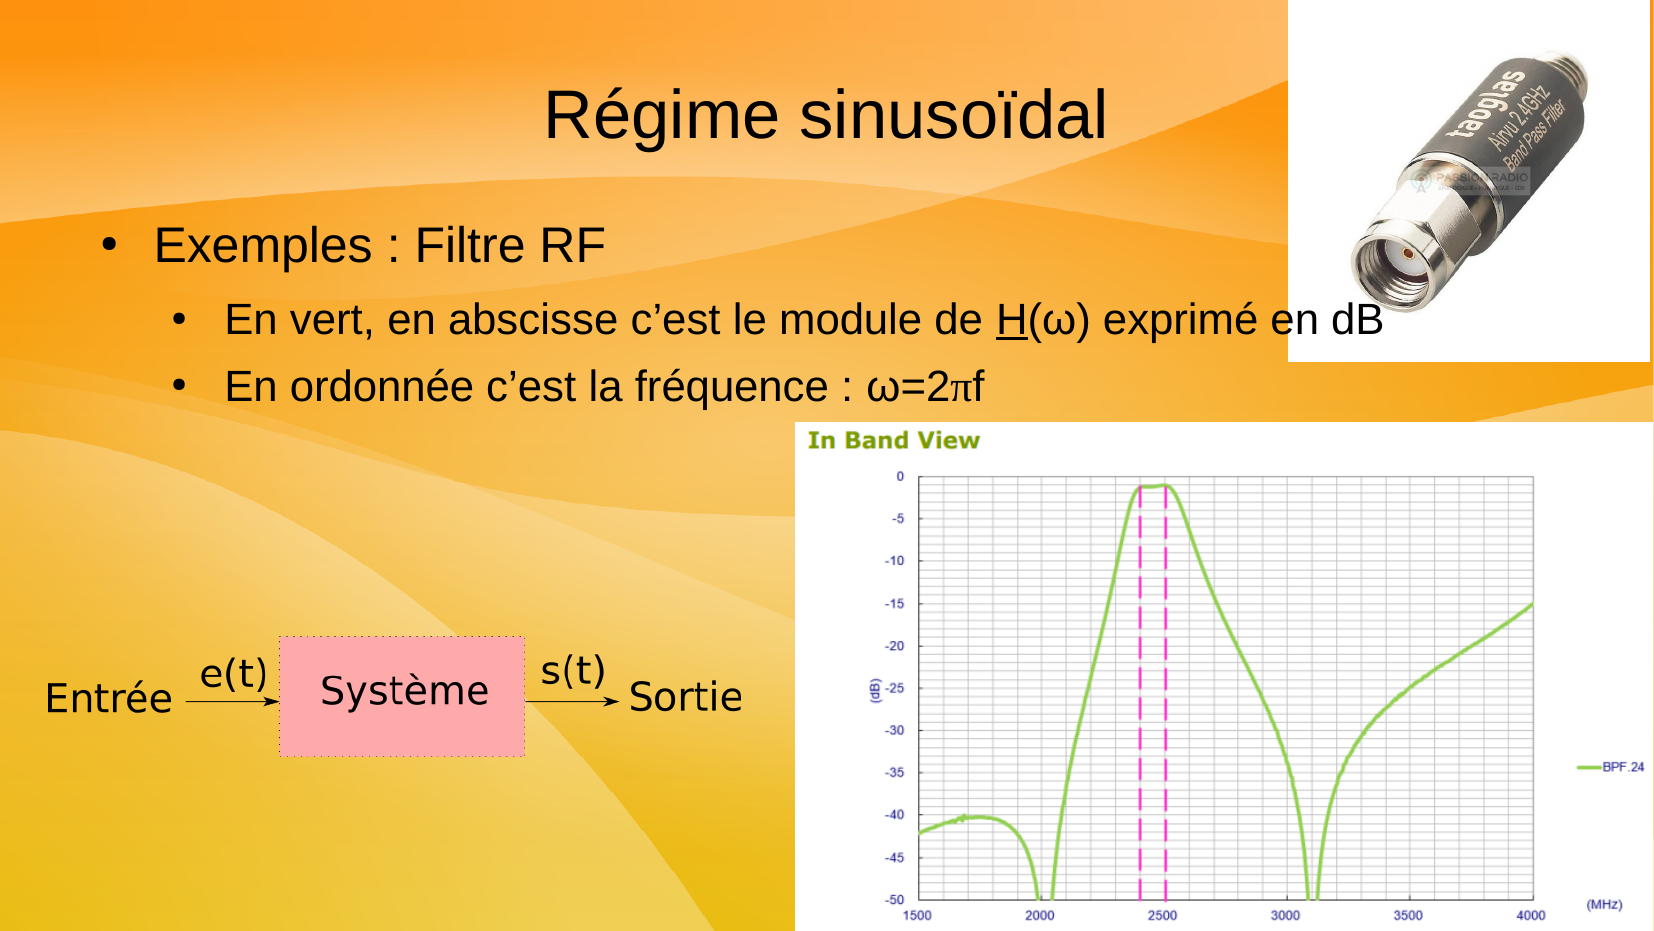

# Régime sinusoïdal
Exemples : Filtre RF
En vert, en abscisse c’est le module de H(ω) exprimé en dB
En ordonnée c’est la fréquence : ω=2πf